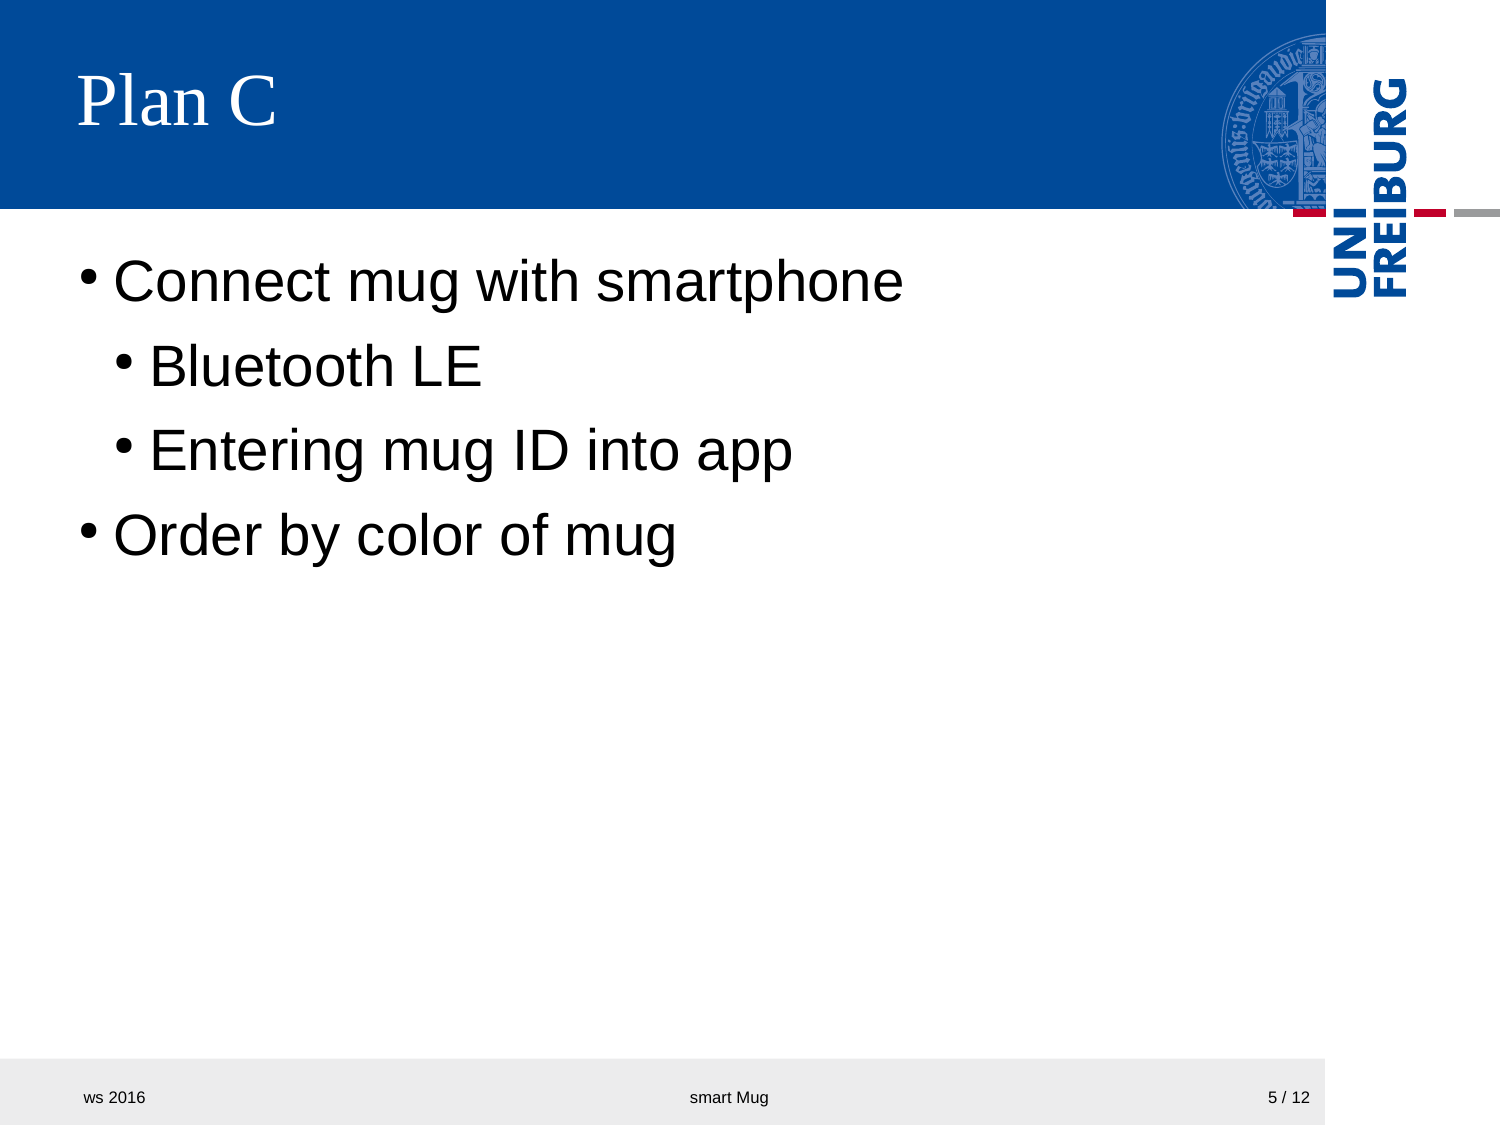

# Plan C
Connect mug with smartphone
Bluetooth LE
Entering mug ID into app
Order by color of mug